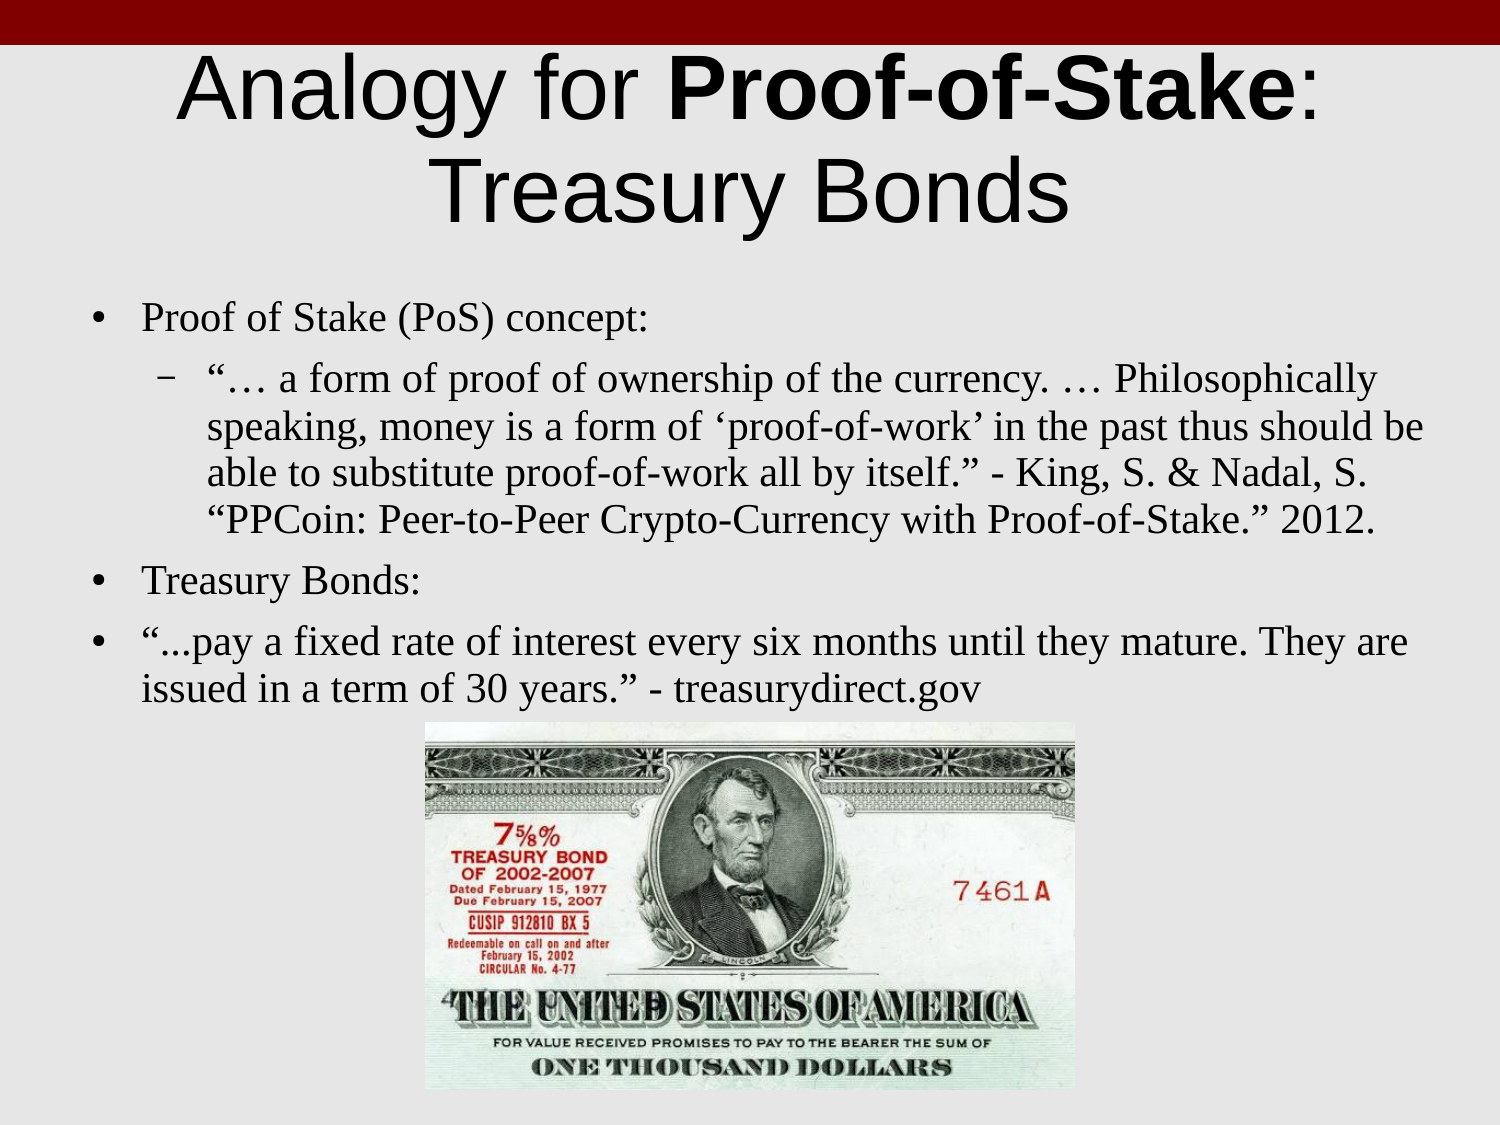

# Analogy for Proof-of-Stake: Treasury Bonds
Proof of Stake (PoS) concept:
“… a form of proof of ownership of the currency. … Philosophically speaking, money is a form of ‘proof-of-work’ in the past thus should be able to substitute proof-of-work all by itself.” - King, S. & Nadal, S. “PPCoin: Peer-to-Peer Crypto-Currency with Proof-of-Stake.” 2012.
Treasury Bonds:
“...pay a fixed rate of interest every six months until they mature. They are issued in a term of 30 years.” - treasurydirect.gov